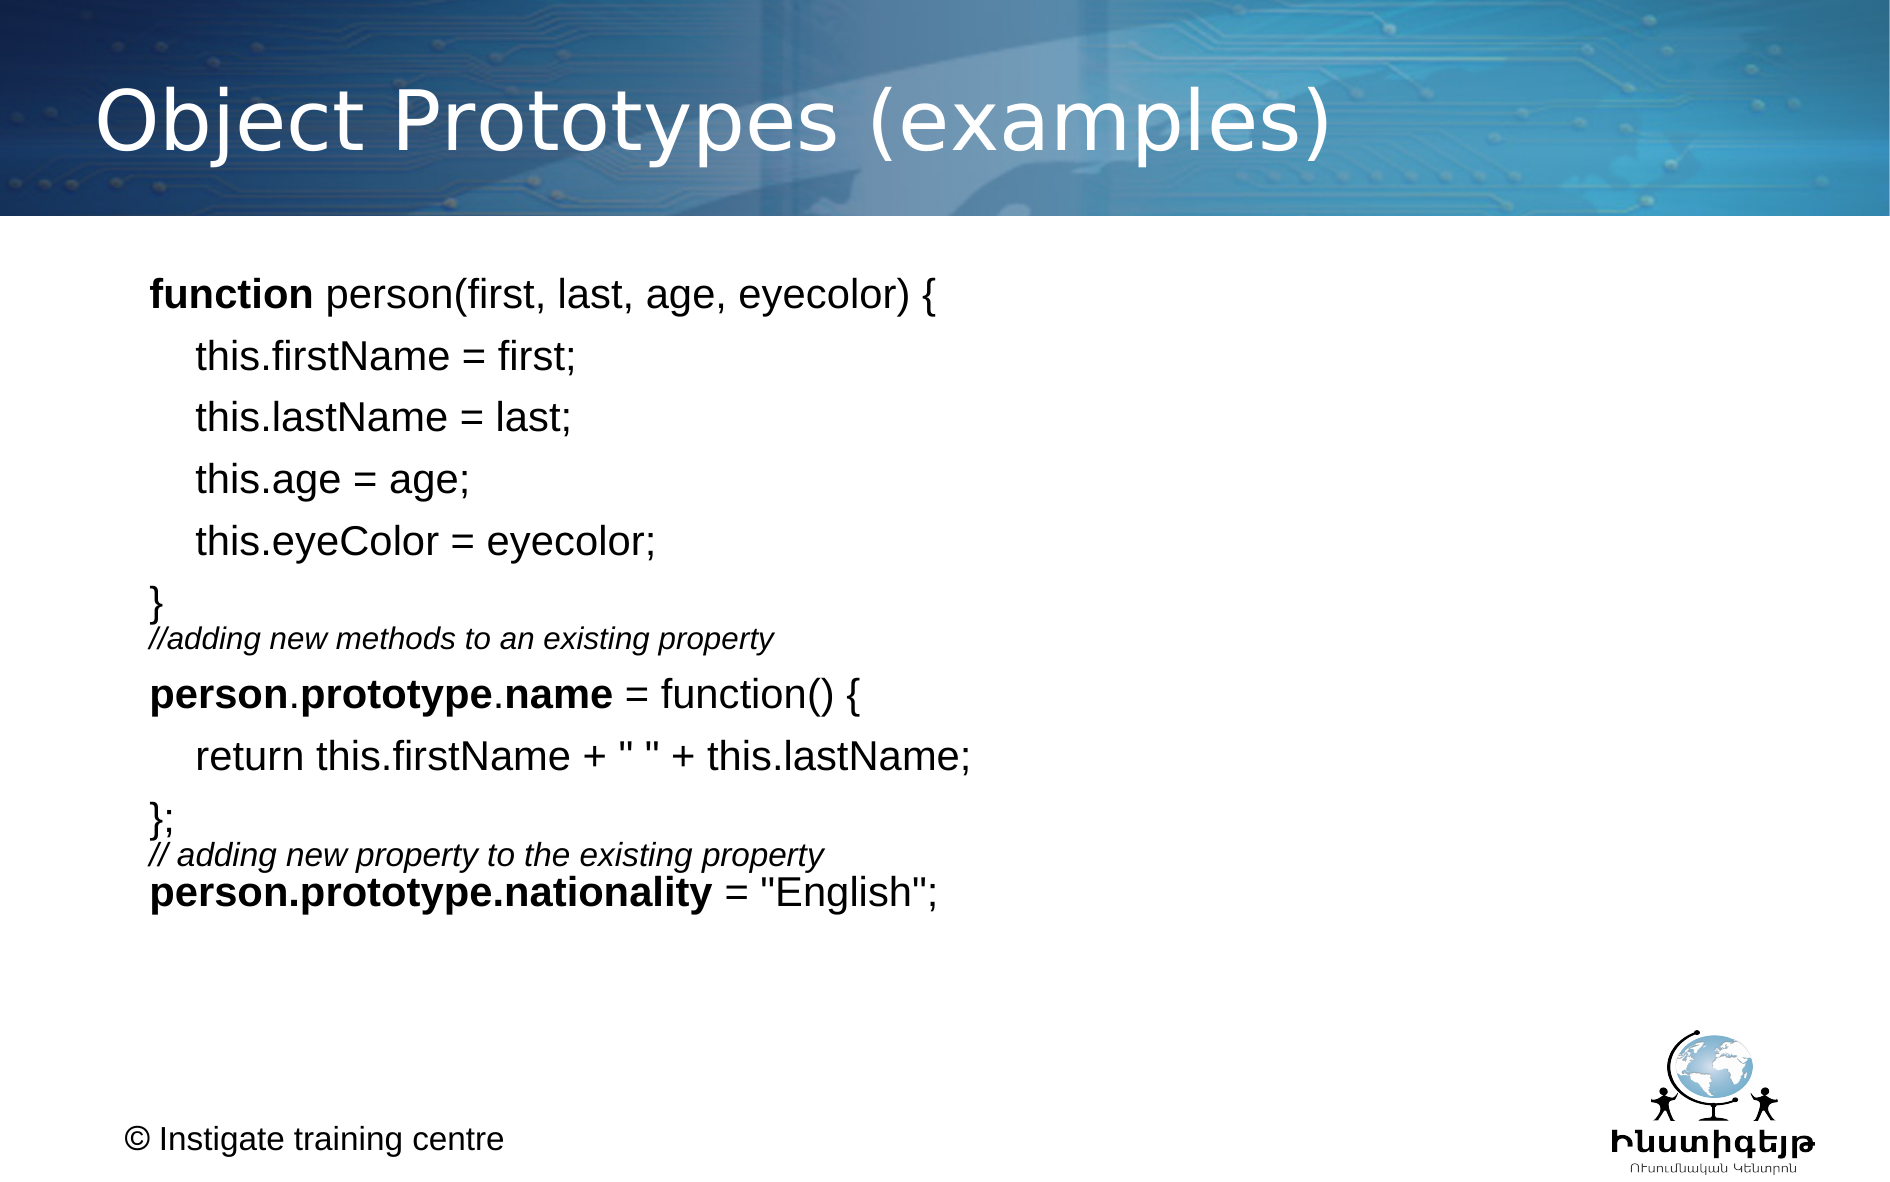

# Object Prototypes (examples)
function person(first, last, age, eyecolor) {
 this.firstName = first;
 this.lastName = last;
 this.age = age;
 this.eyeColor = eyecolor;
}
//adding new methods to an existing property
person.prototype.name = function() {
 return this.firstName + " " + this.lastName;
};
// adding new property to the existing property
person.prototype.nationality = "English";